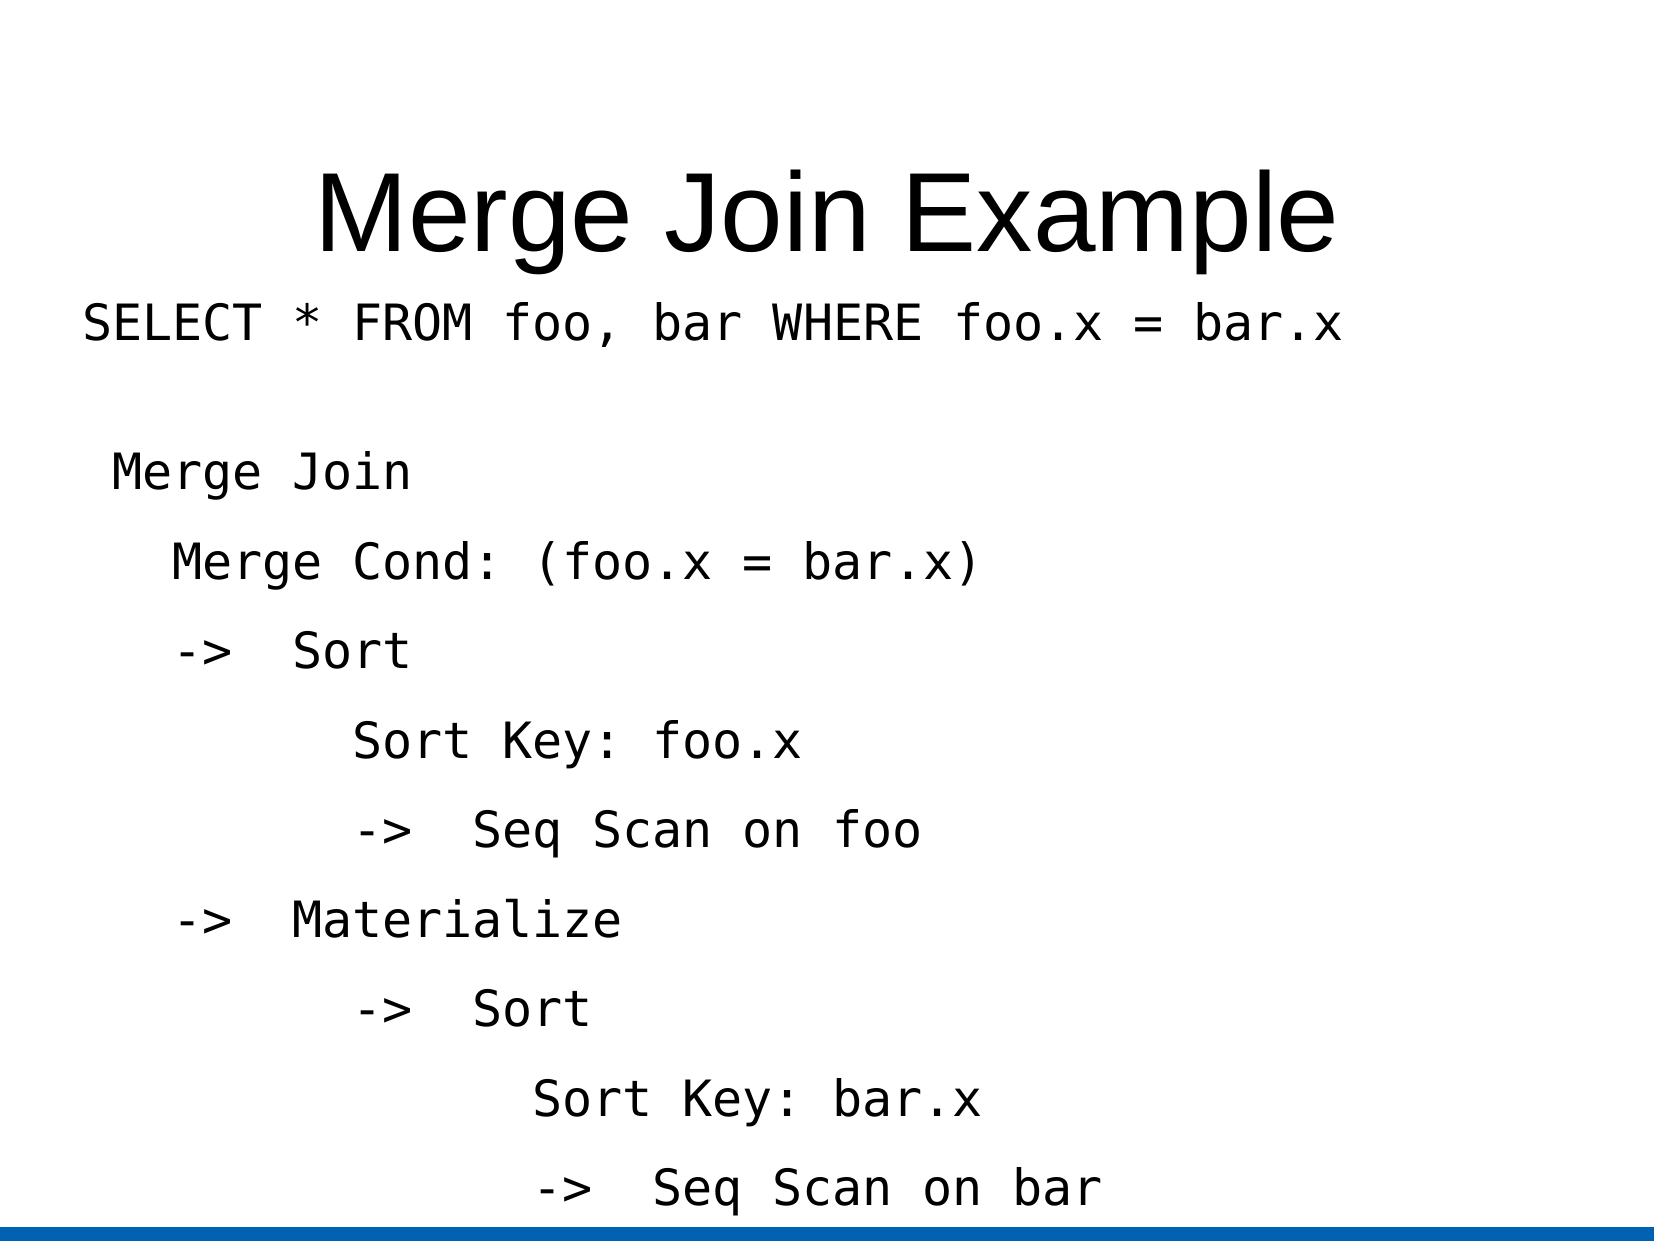

# Merge Join Example
SELECT * FROM foo, bar WHERE foo.x = bar.x
 Merge Join
 Merge Cond: (foo.x = bar.x)
 -> Sort
 Sort Key: foo.x
 -> Seq Scan on foo
 -> Materialize
 -> Sort
 Sort Key: bar.x
 -> Seq Scan on bar